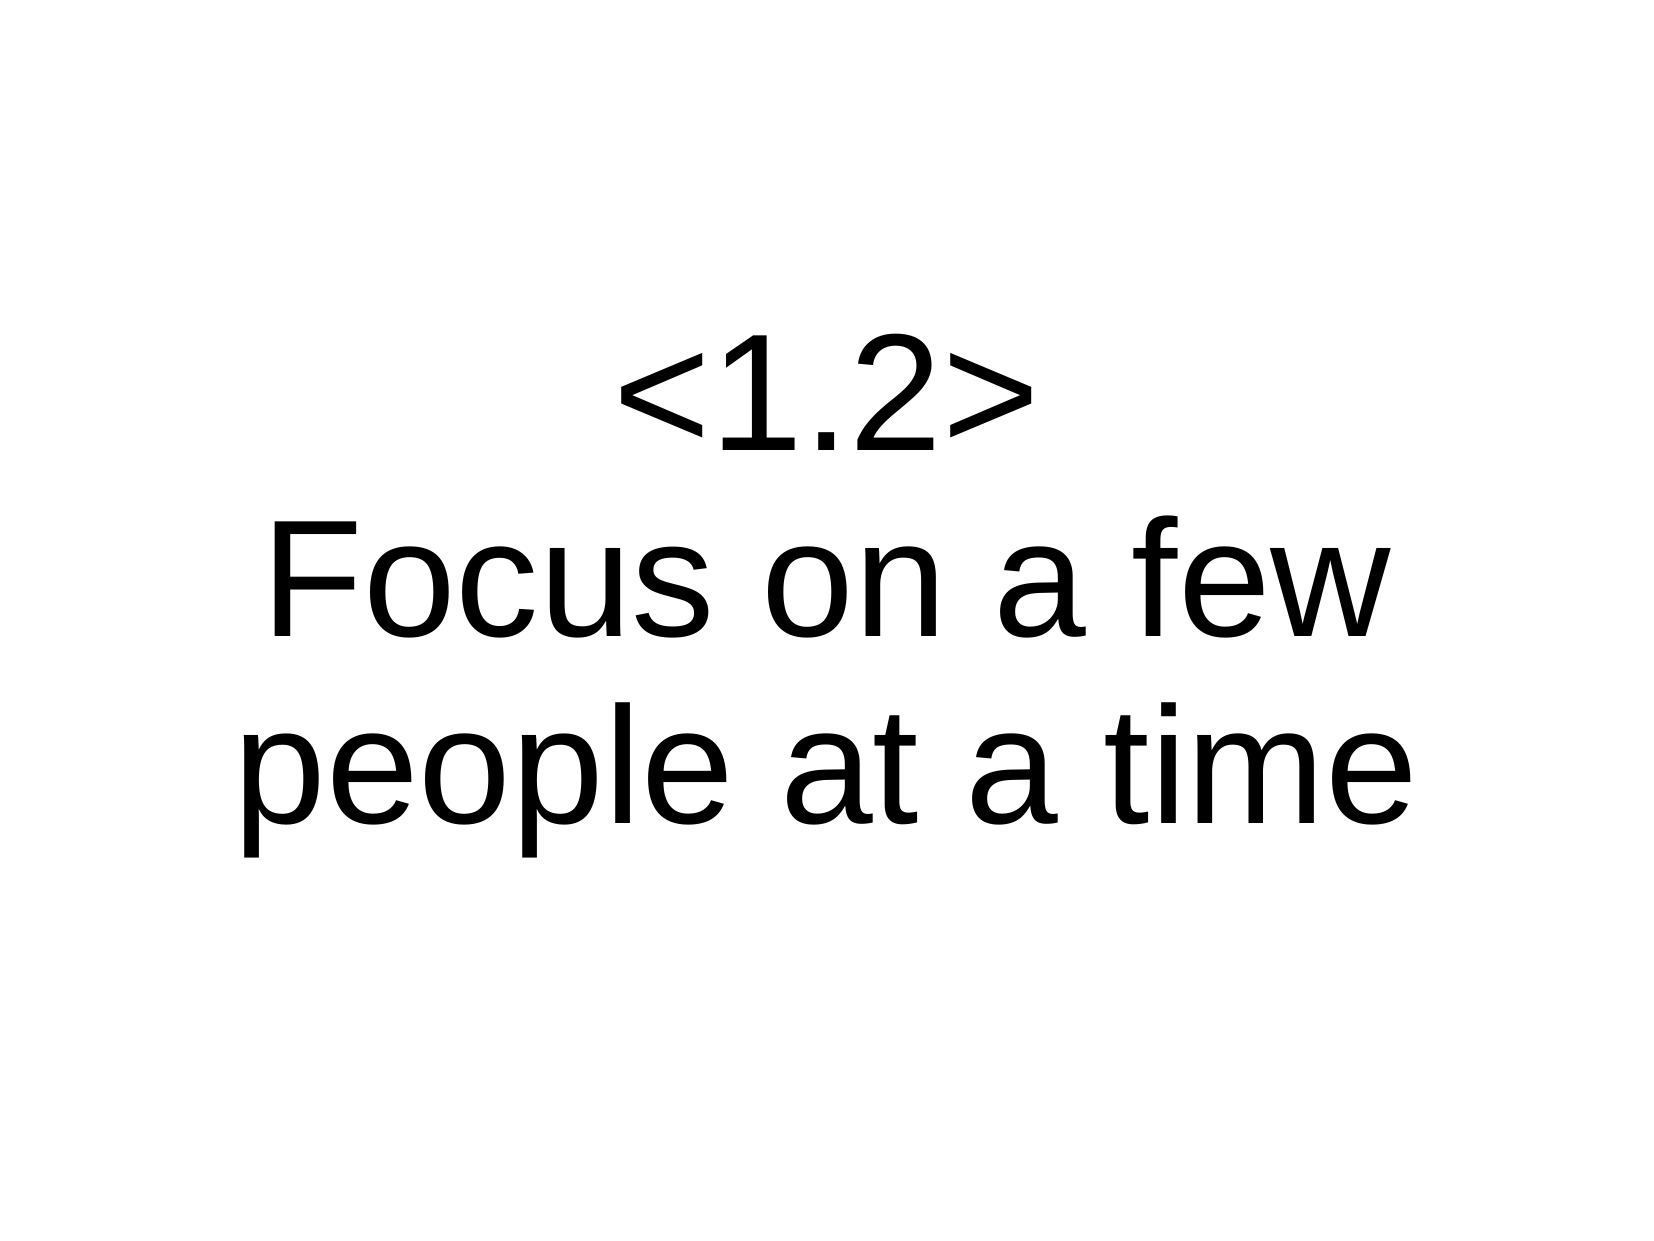

# <1.2>
Focus on a few people at a time